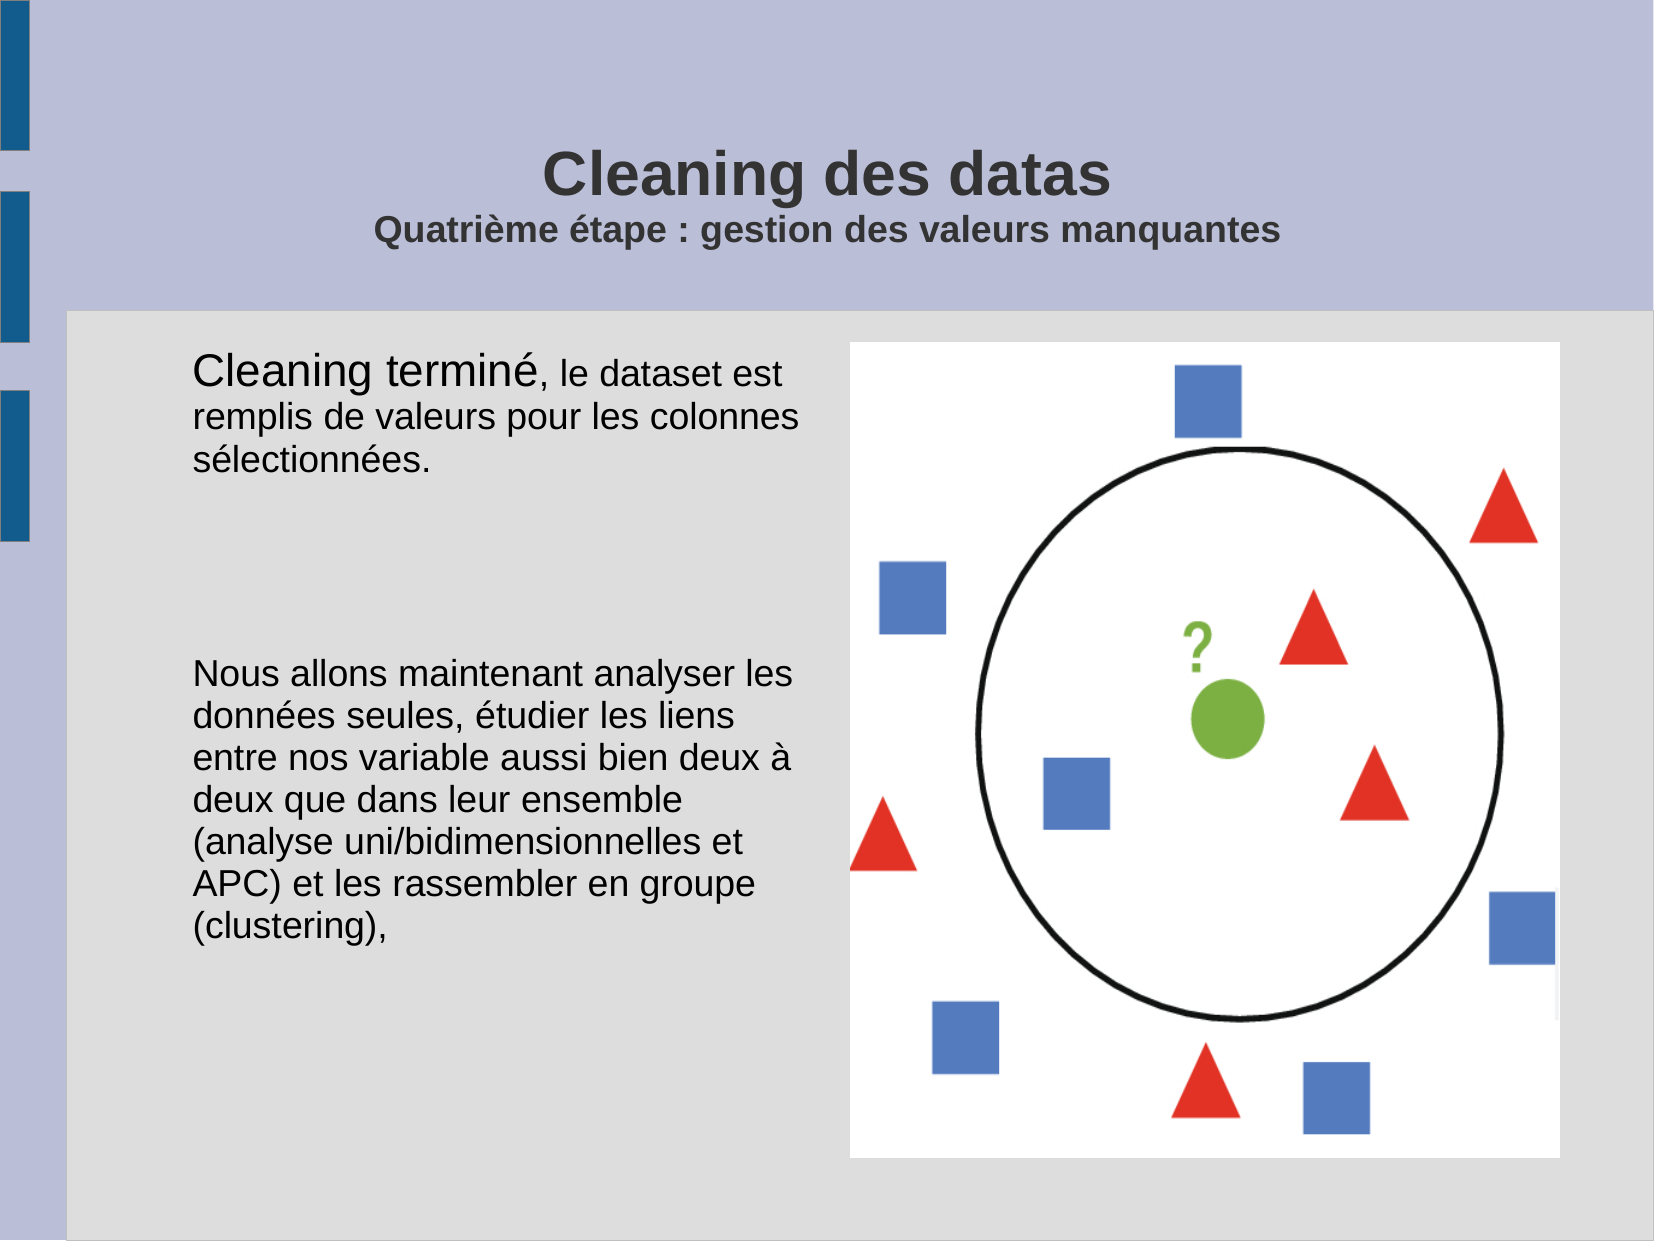

# Cleaning des datas Quatrième étape : gestion des valeurs manquantes
Cleaning terminé, le dataset est remplis de valeurs pour les colonnes sélectionnées.
Nous allons maintenant analyser les données seules, étudier les liens entre nos variable aussi bien deux à deux que dans leur ensemble (analyse uni/bidimensionnelles et APC) et les rassembler en groupe (clustering),